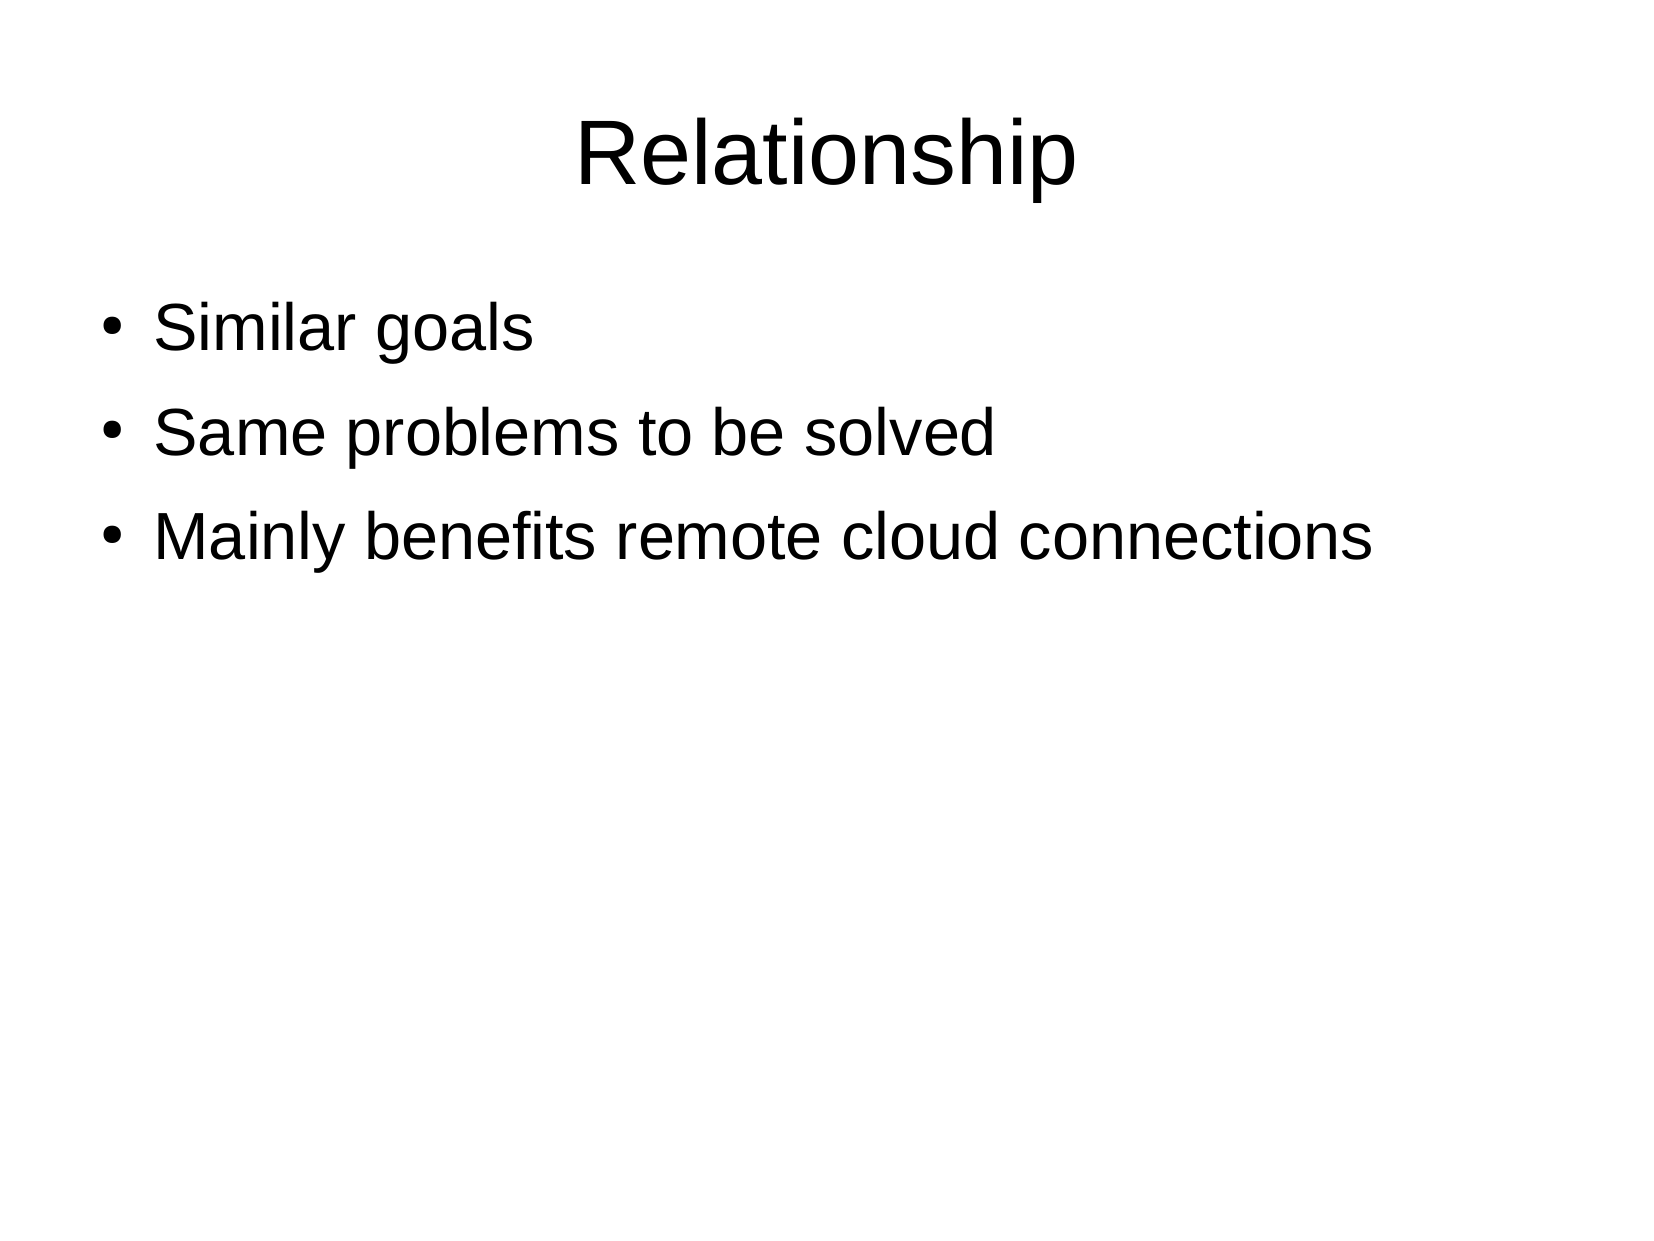

# Relationship
Similar goals
Same problems to be solved
Mainly benefits remote cloud connections